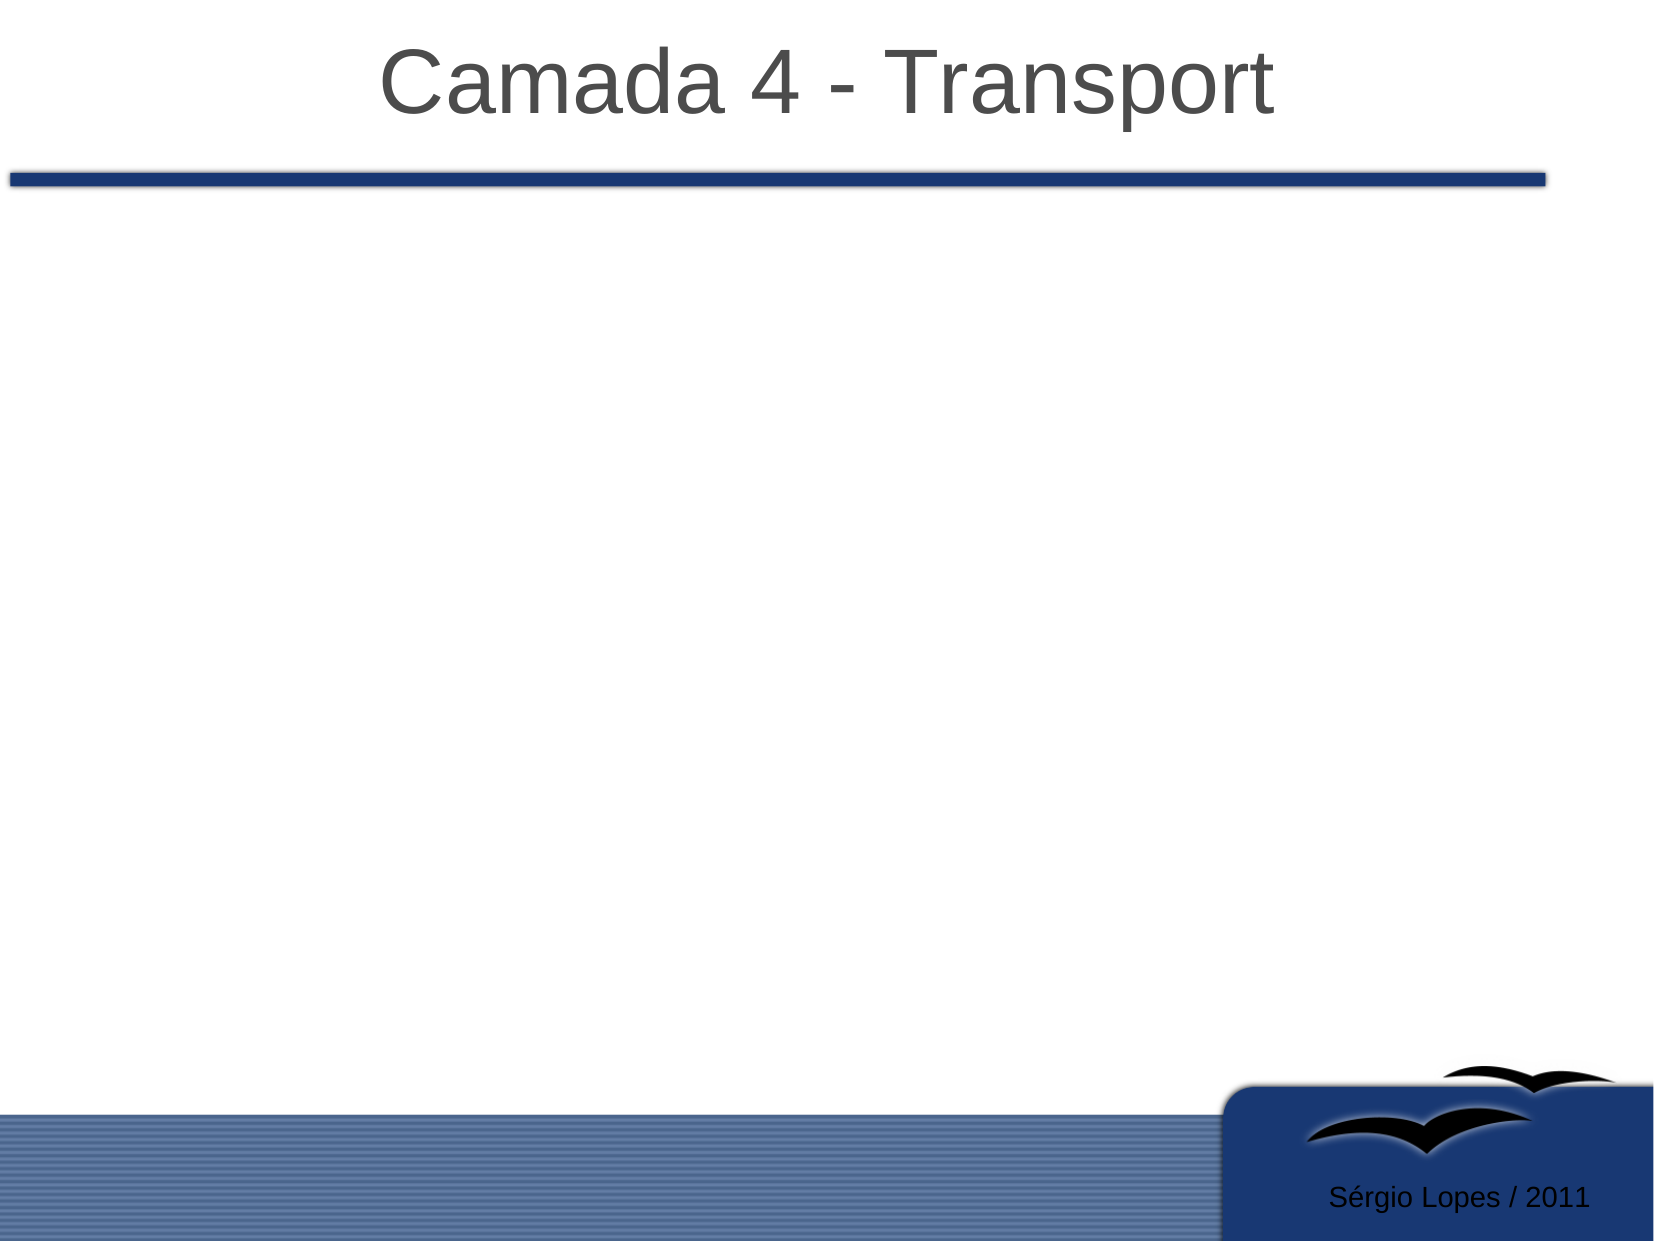

# Camada 4 - Transport
Sérgio Lopes / 2011